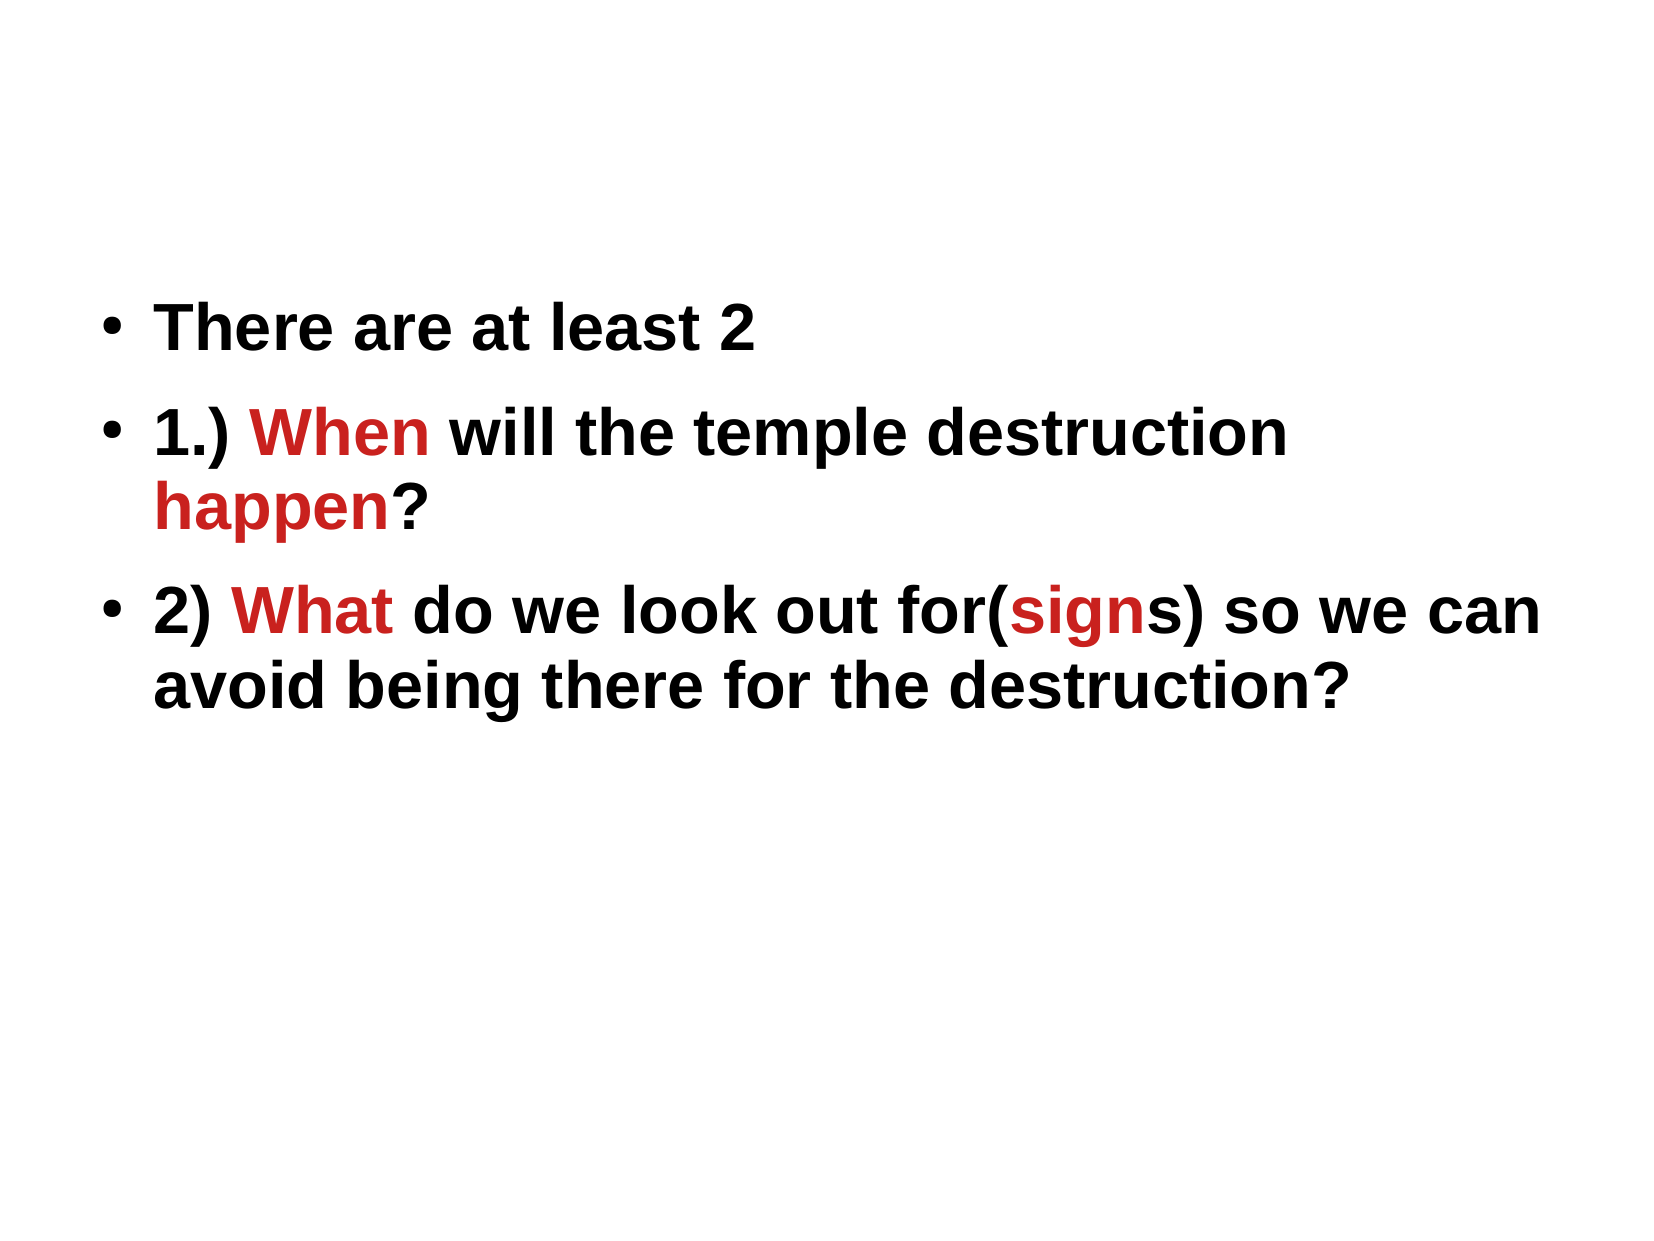

#
There are at least 2
1.) When will the temple destruction happen?
2) What do we look out for(signs) so we can avoid being there for the destruction?